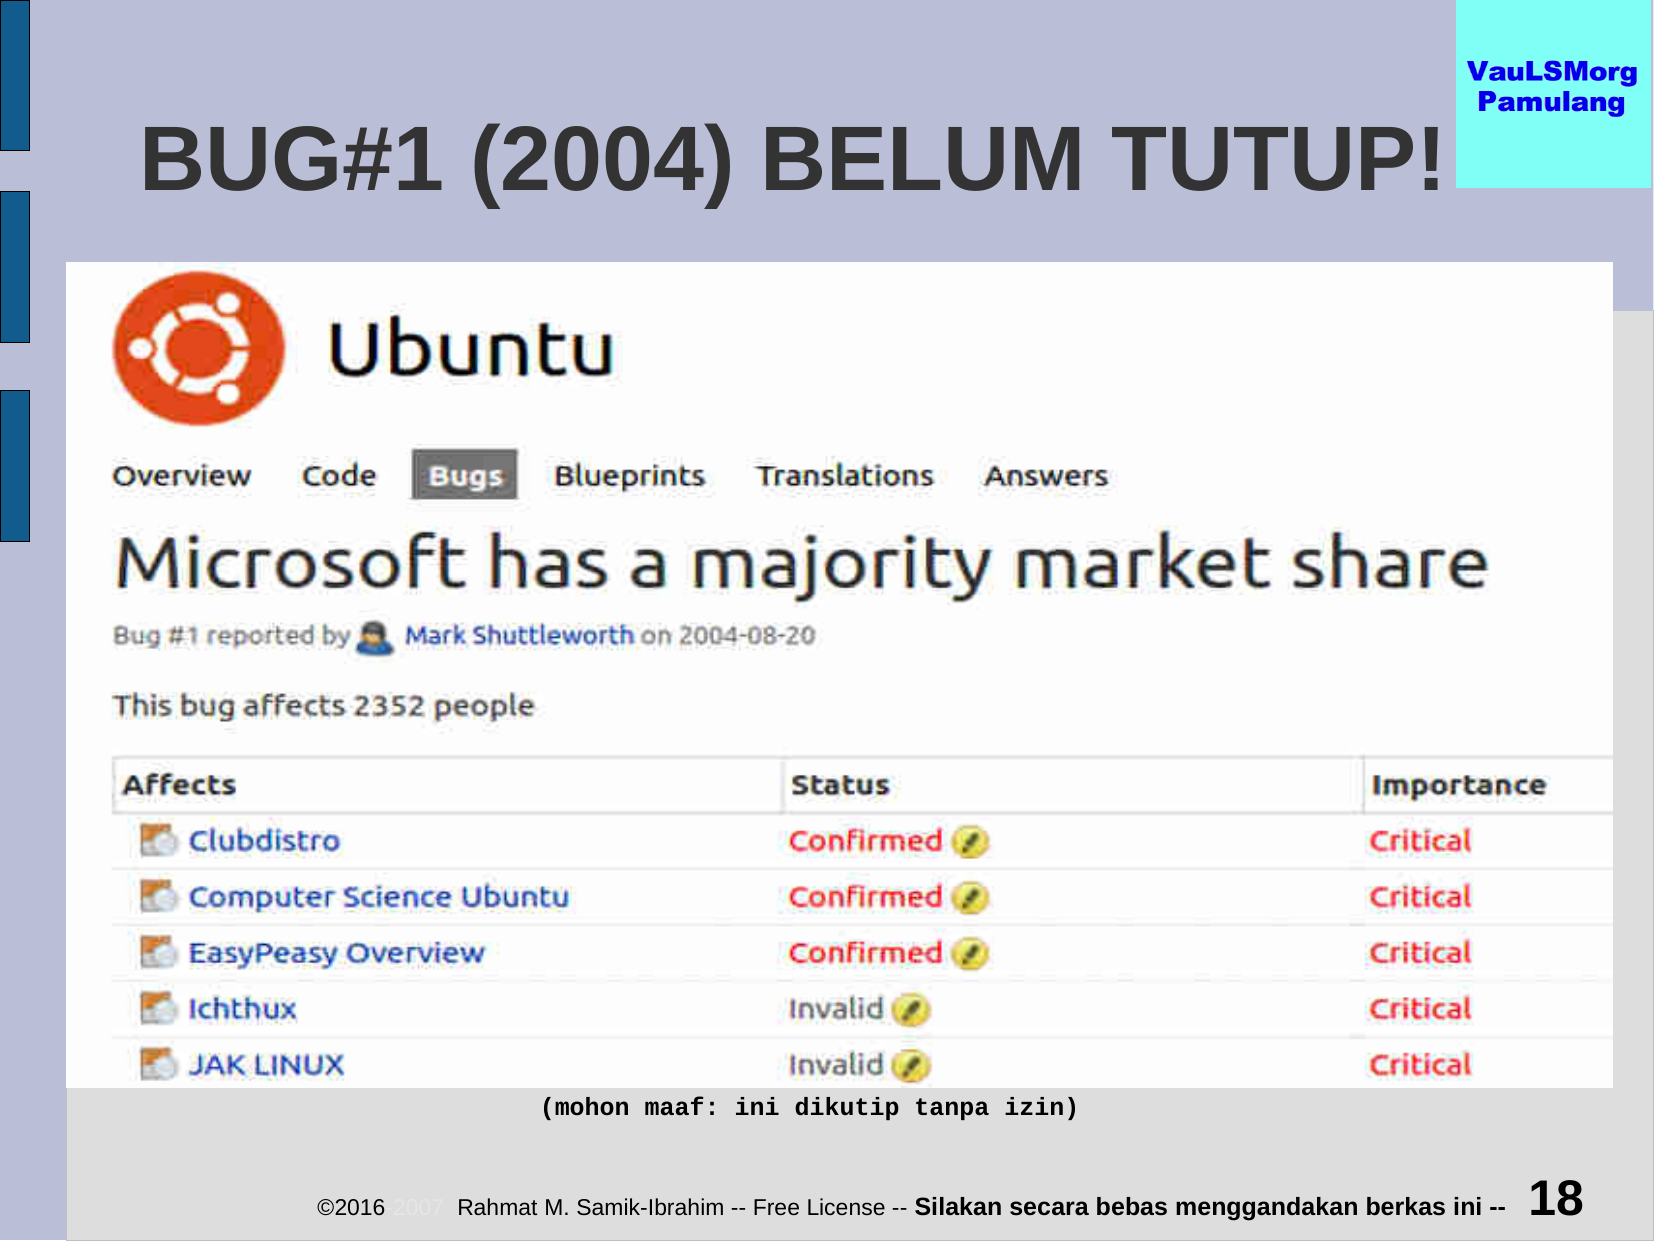

# BUG#1 (2004) BELUM TUTUP!
(mohon maaf: ini dikutip tanpa izin)